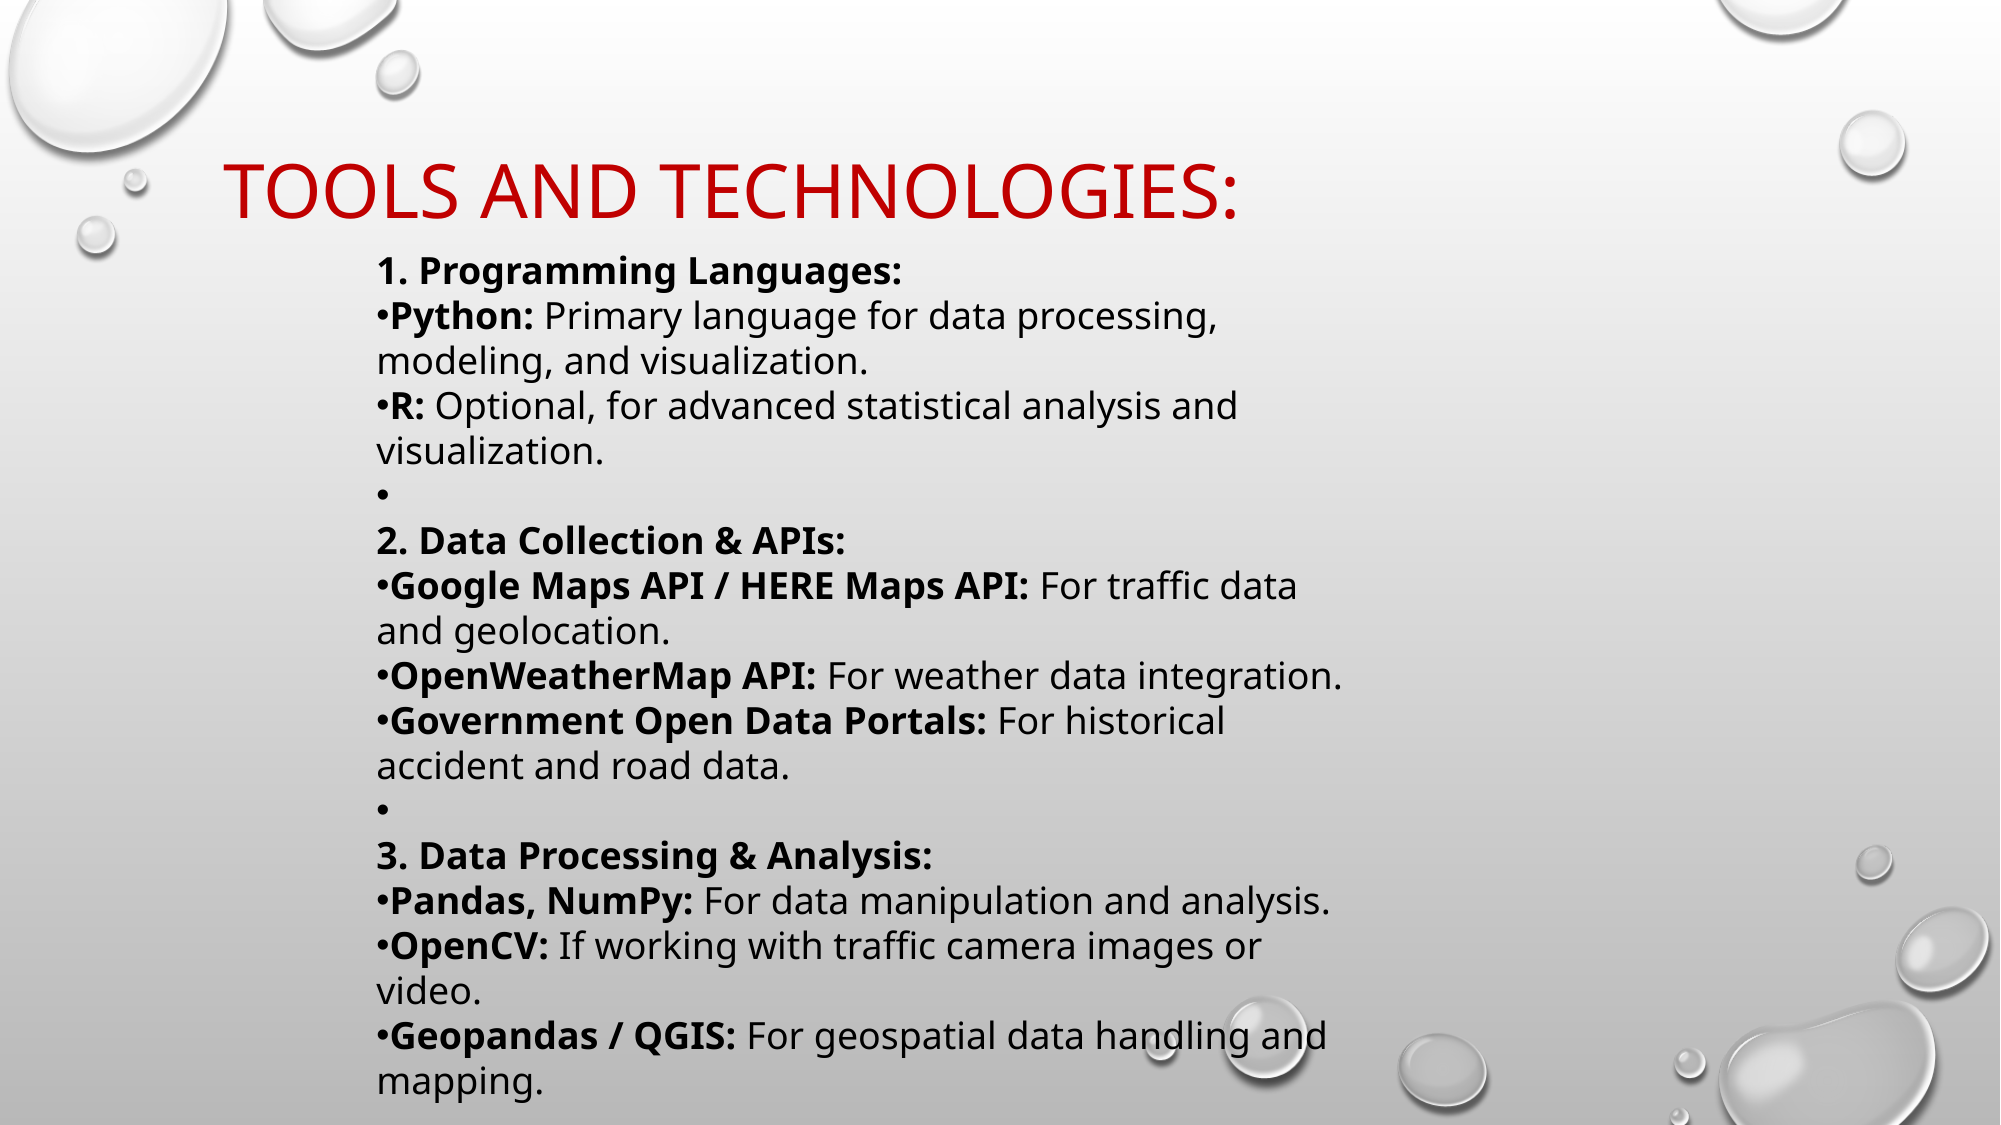

# Tools and technologies:
1. Programming Languages:
Python: Primary language for data processing, modeling, and visualization.
R: Optional, for advanced statistical analysis and visualization.
2. Data Collection & APIs:
Google Maps API / HERE Maps API: For traffic data and geolocation.
OpenWeatherMap API: For weather data integration.
Government Open Data Portals: For historical accident and road data.
3. Data Processing & Analysis:
Pandas, NumPy: For data manipulation and analysis.
OpenCV: If working with traffic camera images or video.
Geopandas / QGIS: For geospatial data handling and mapping.